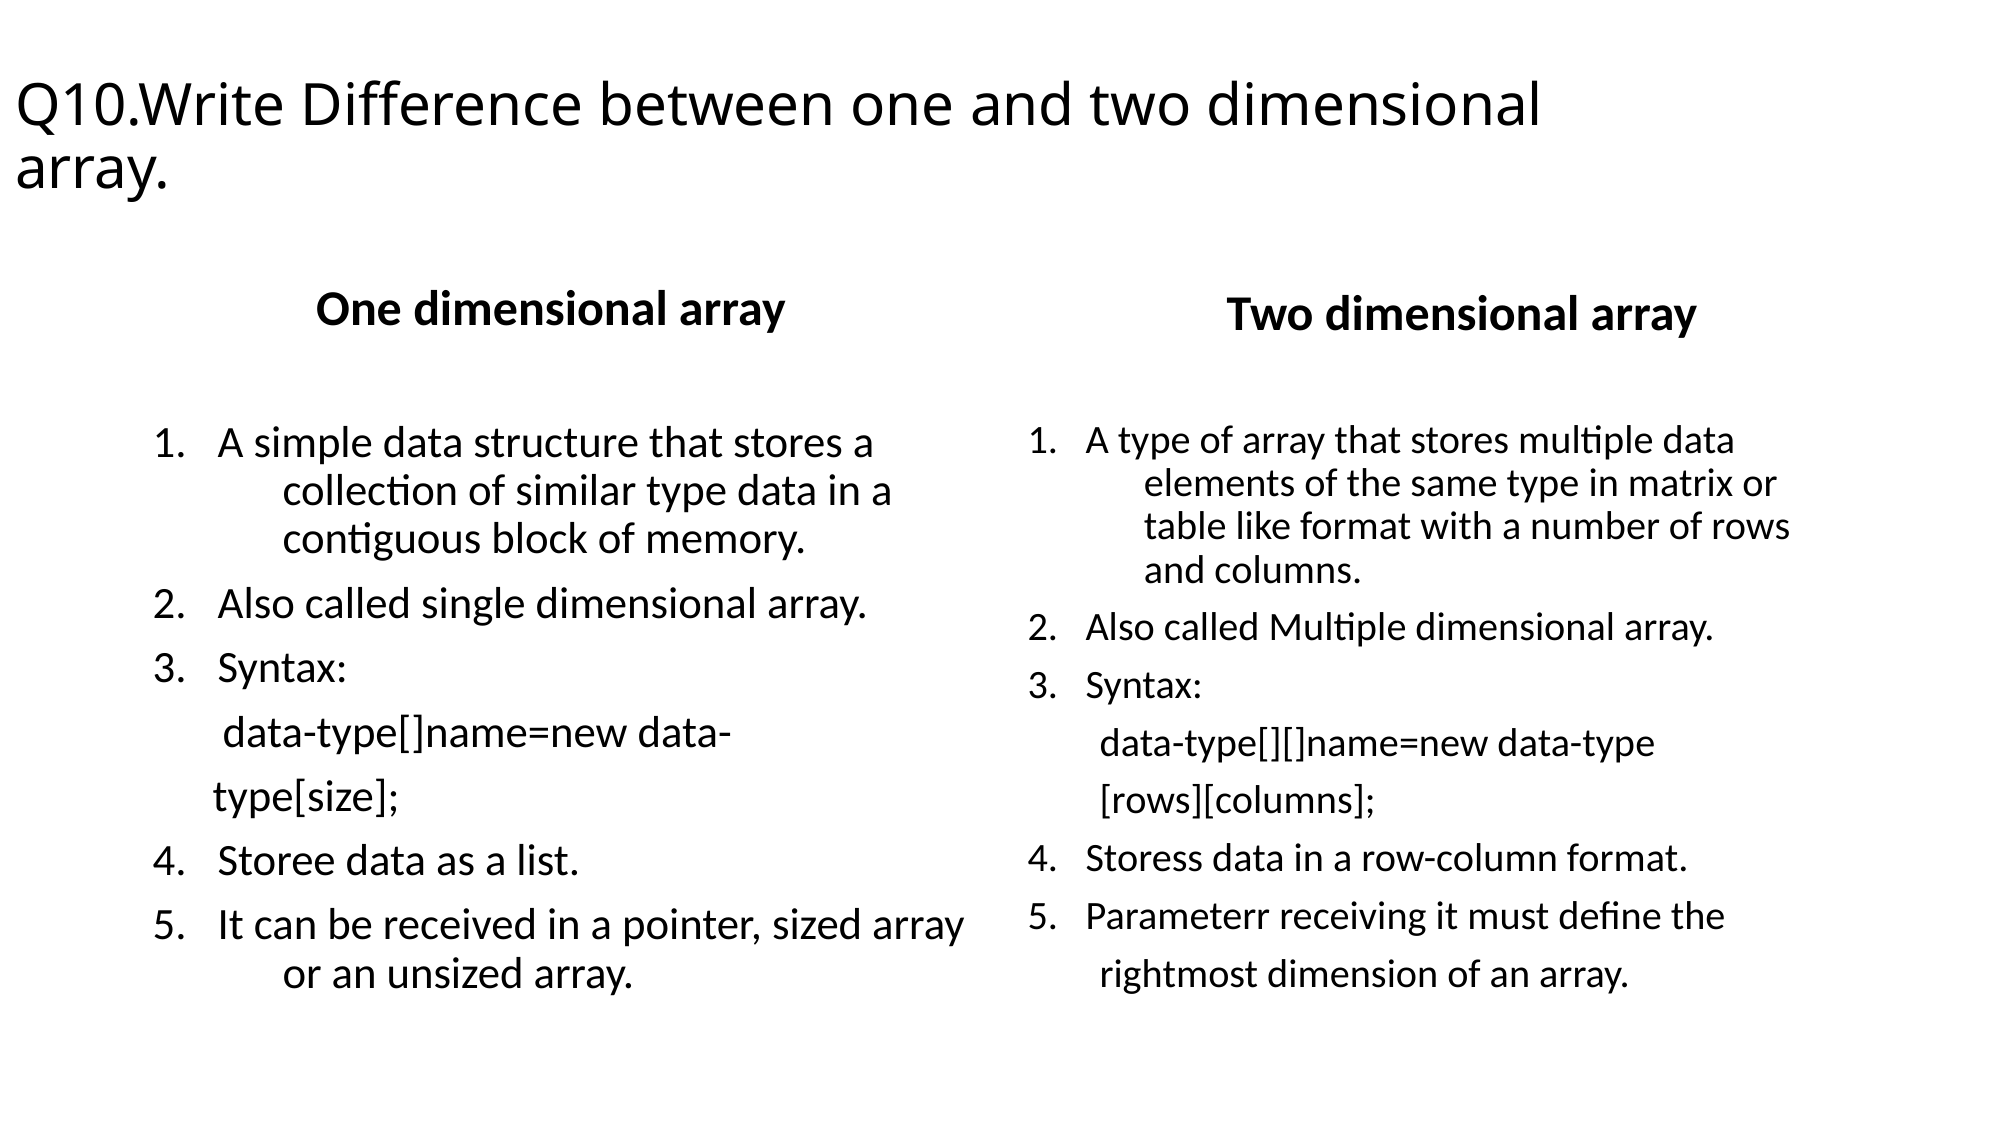

# Q10.Write Difference between one and two dimensional array.
One dimensional array
Two dimensional array
A simple data structure that stores a collection of similar type data in a contiguous block of memory.
Also called single dimensional array.
Syntax:
 data-type[]name=new data-
 type[size];
Storee data as a list.
It can be received in a pointer, sized array or an unsized array.
A type of array that stores multiple data elements of the same type in matrix or table like format with a number of rows and columns.
Also called Multiple dimensional array.
Syntax:
 data-type[][]name=new data-type
 [rows][columns];
Storess data in a row-column format.
Parameterr receiving it must define the
 rightmost dimension of an array.